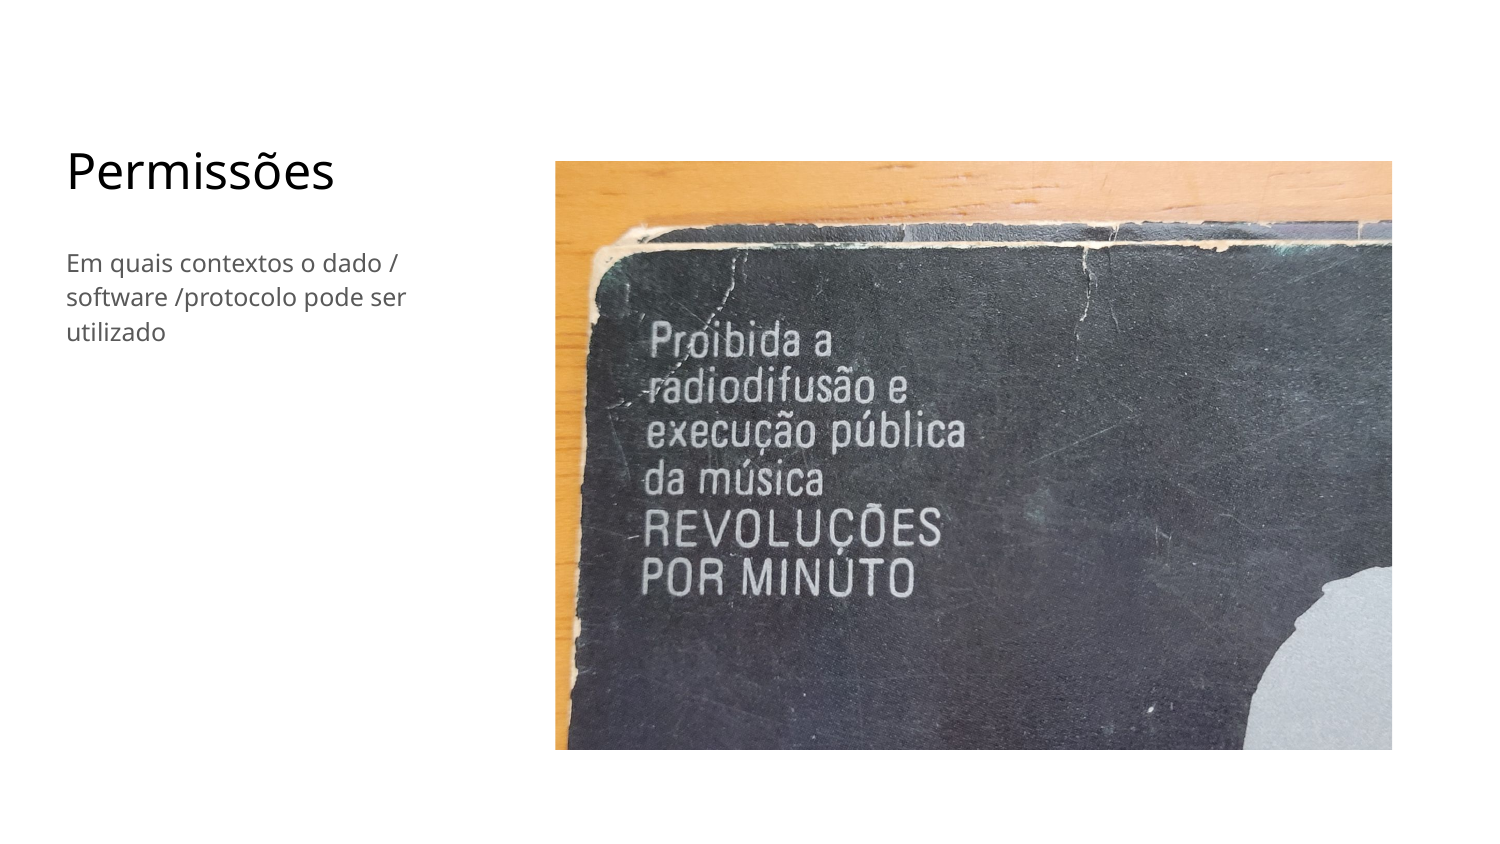

# Permissões
Em quais contextos o dado / software /protocolo pode ser utilizado